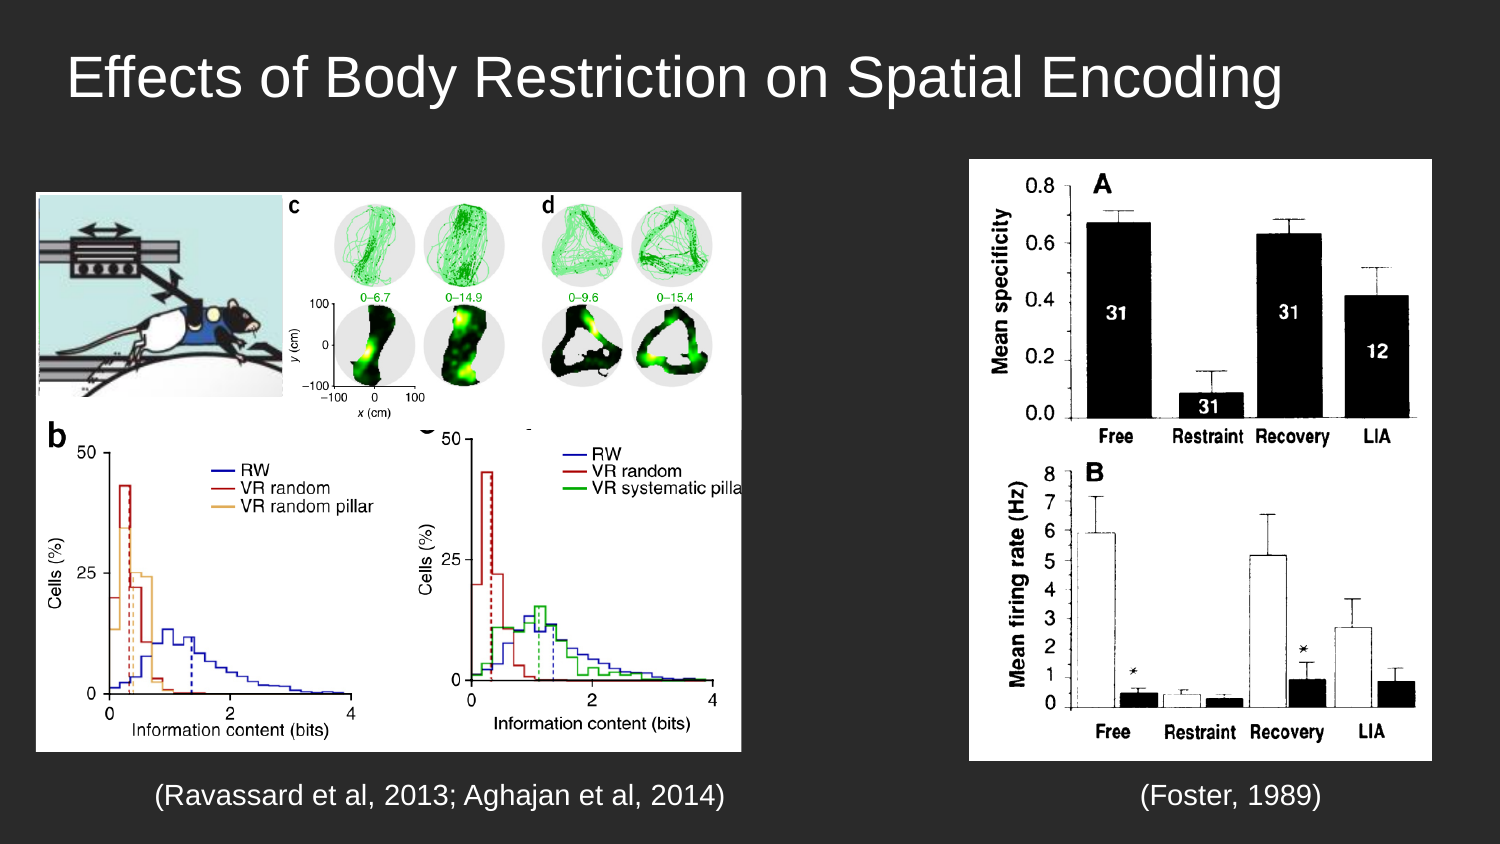

# Effects of Body Restriction on Spatial Encoding
(Ravassard et al, 2013; Aghajan et al, 2014)
(Foster, 1989)